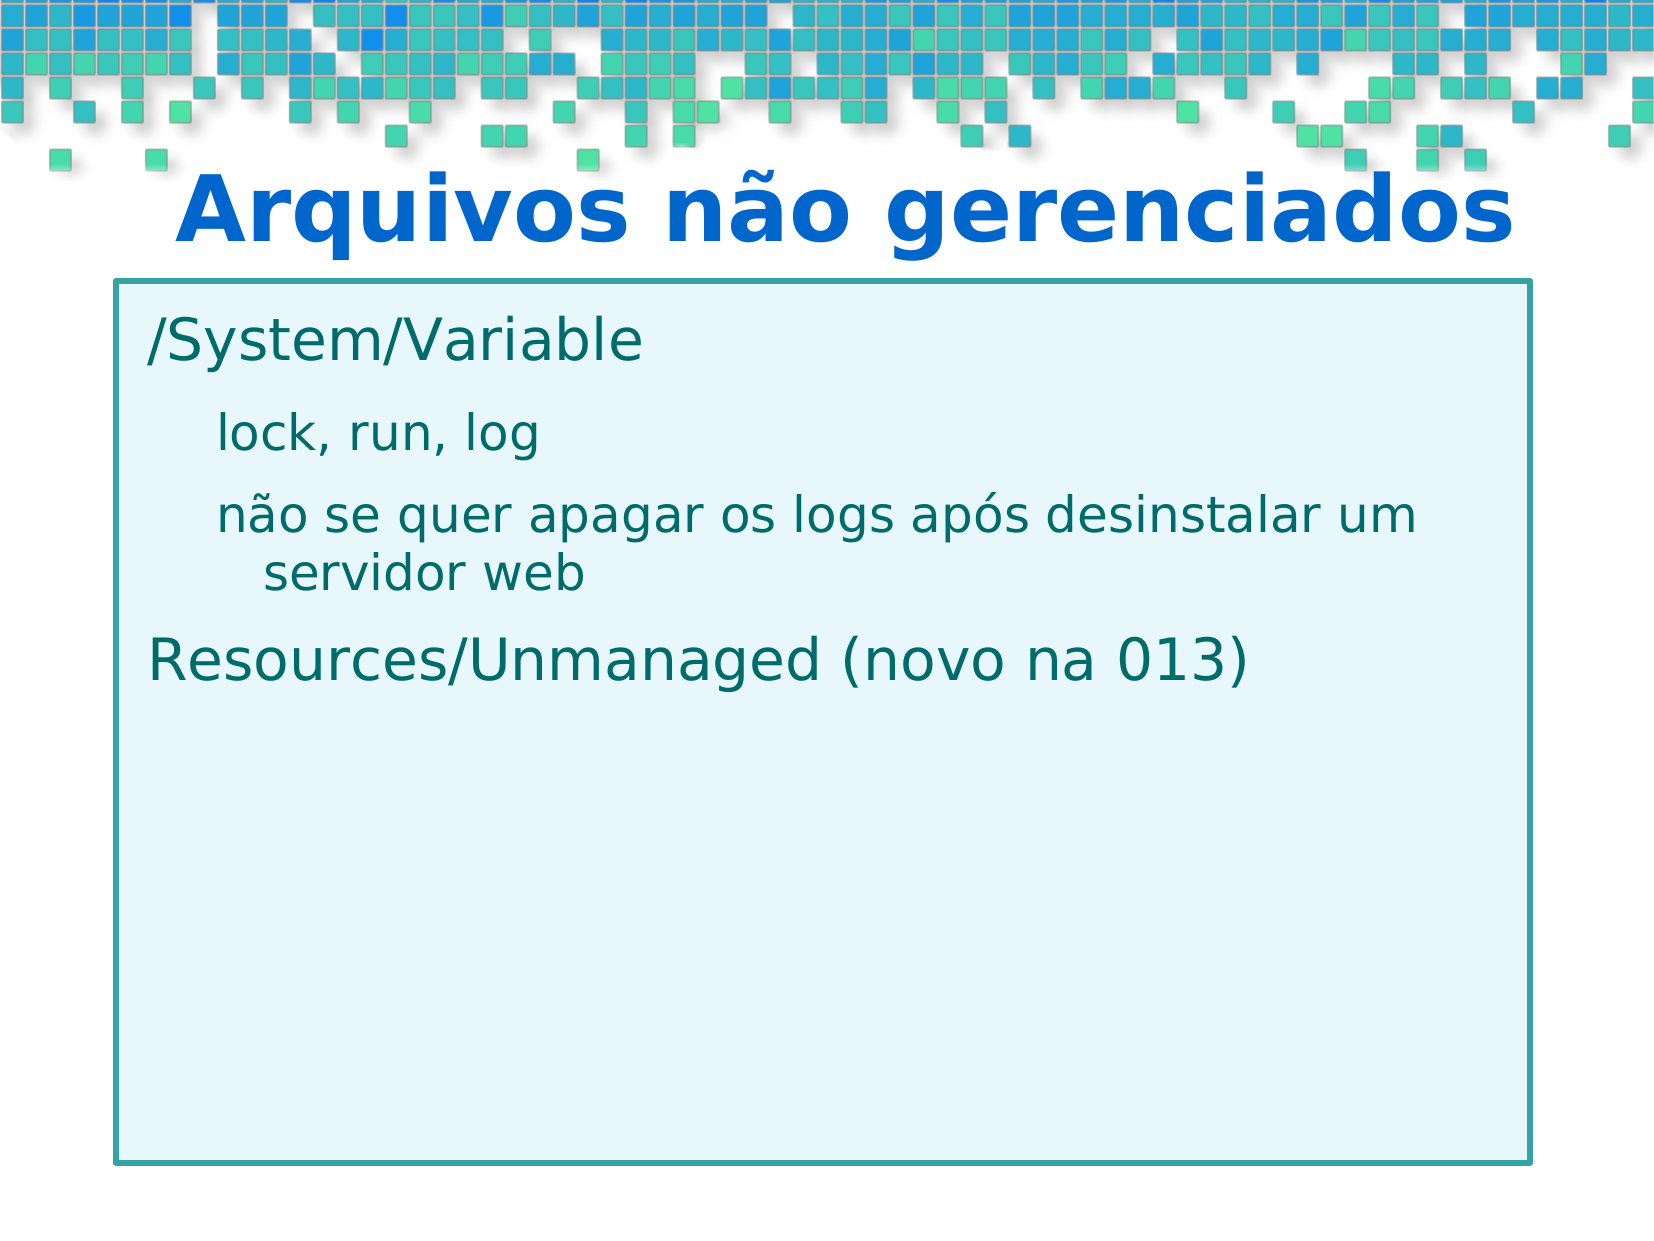

# Arquivos não gerenciados
/System/Variable
lock, run, log
não se quer apagar os logs após desinstalar um servidor web
Resources/Unmanaged (novo na 013)